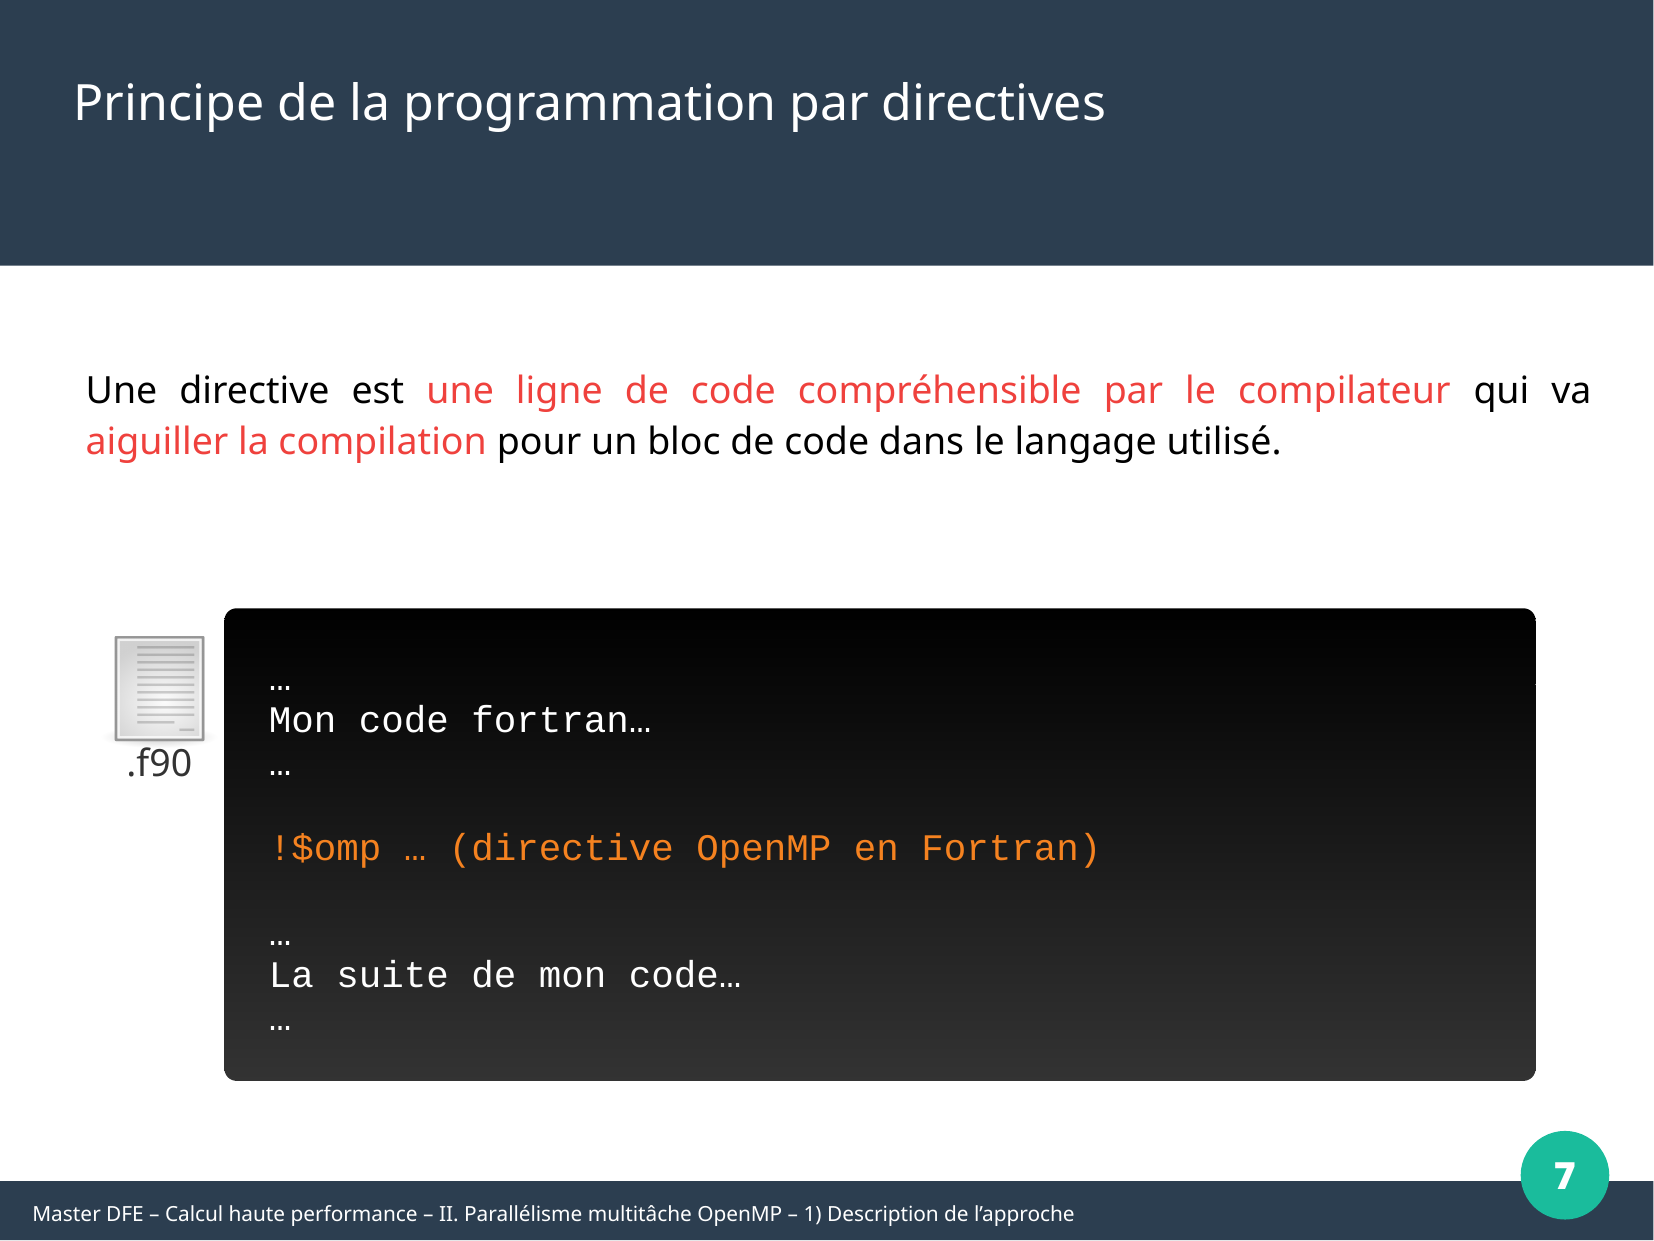

Principe de la programmation par directives
Une directive est une ligne de code compréhensible par le compilateur qui va aiguiller la compilation pour un bloc de code dans le langage utilisé.
…
Mon code fortran…
…
!$omp … (directive OpenMP en Fortran)
…
La suite de mon code…
…
.f90
7
Master DFE – Calcul haute performance – II. Parallélisme multitâche OpenMP – 1) Description de l’approche